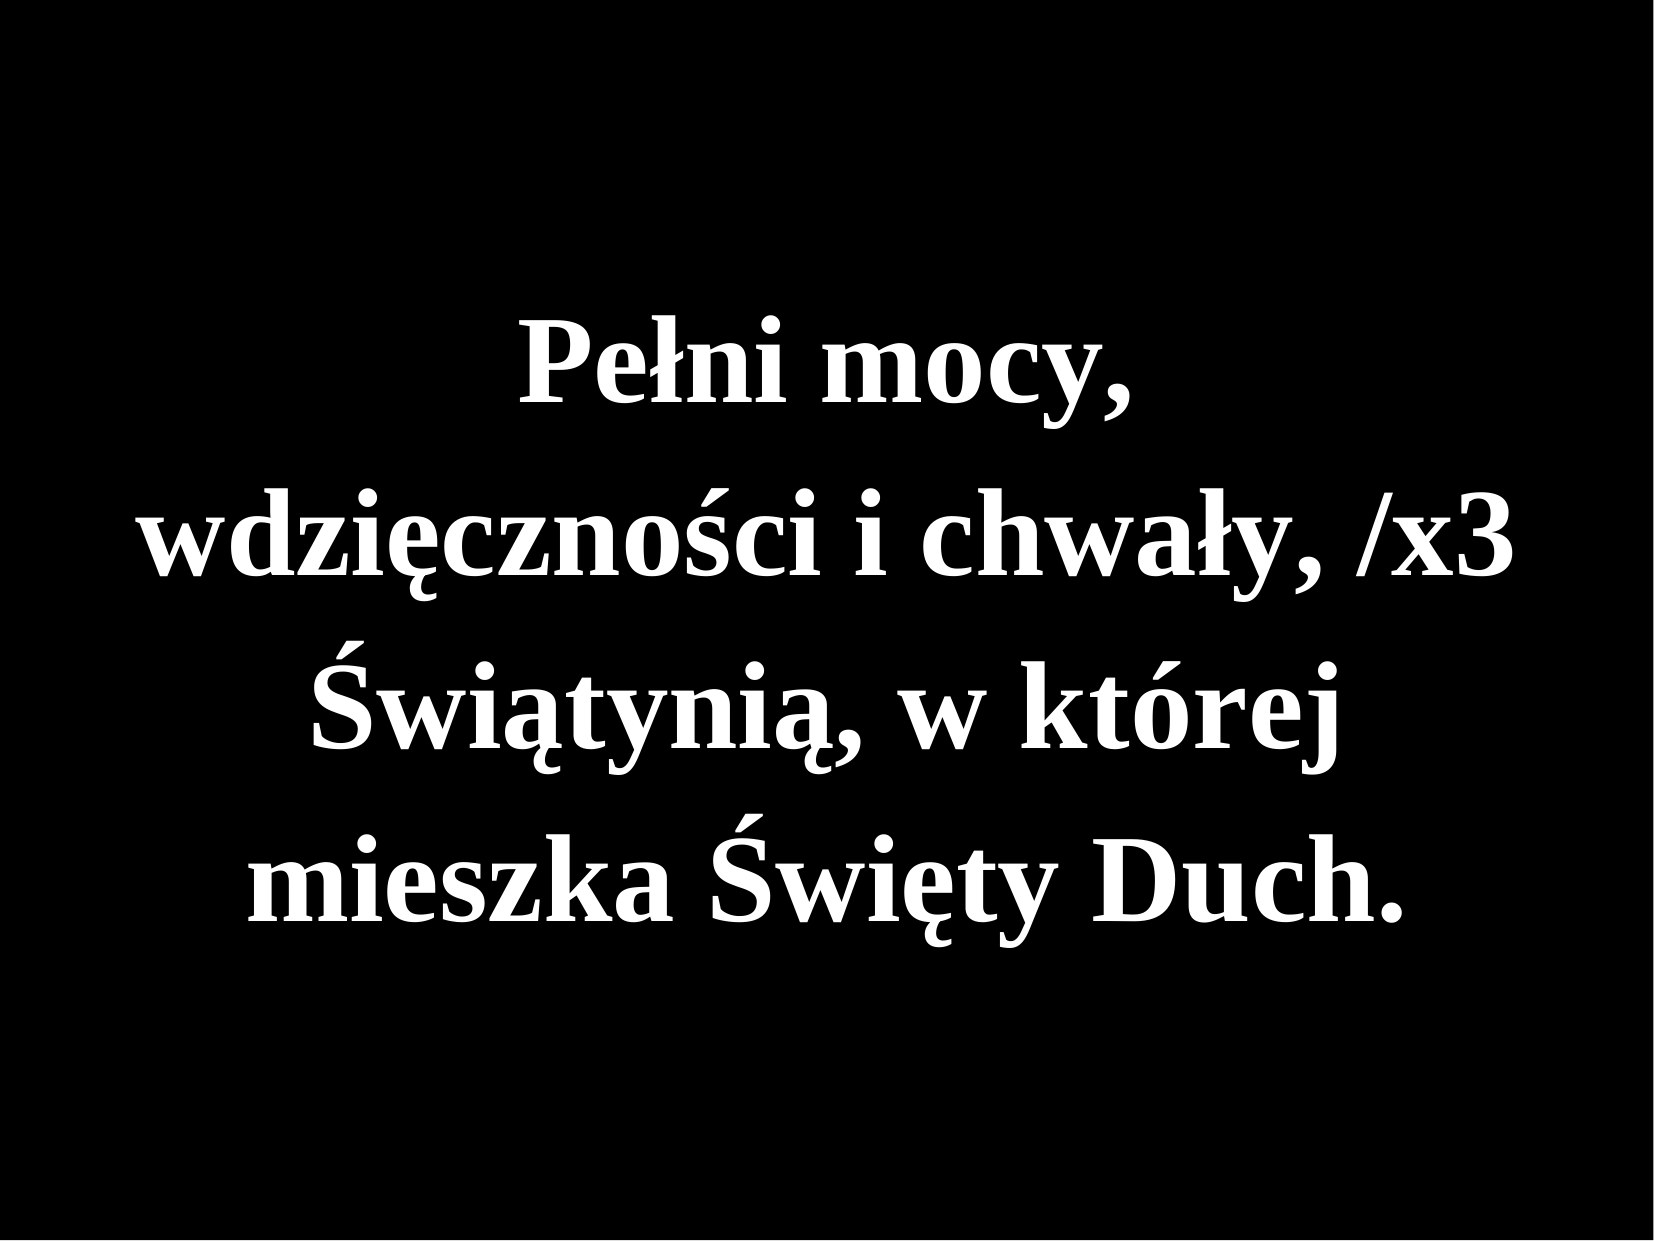

# Pełni mocy, ppp wdzięczności i chwały, /x3 ppp Świątynią, w której ppp mieszka Święty Duch.